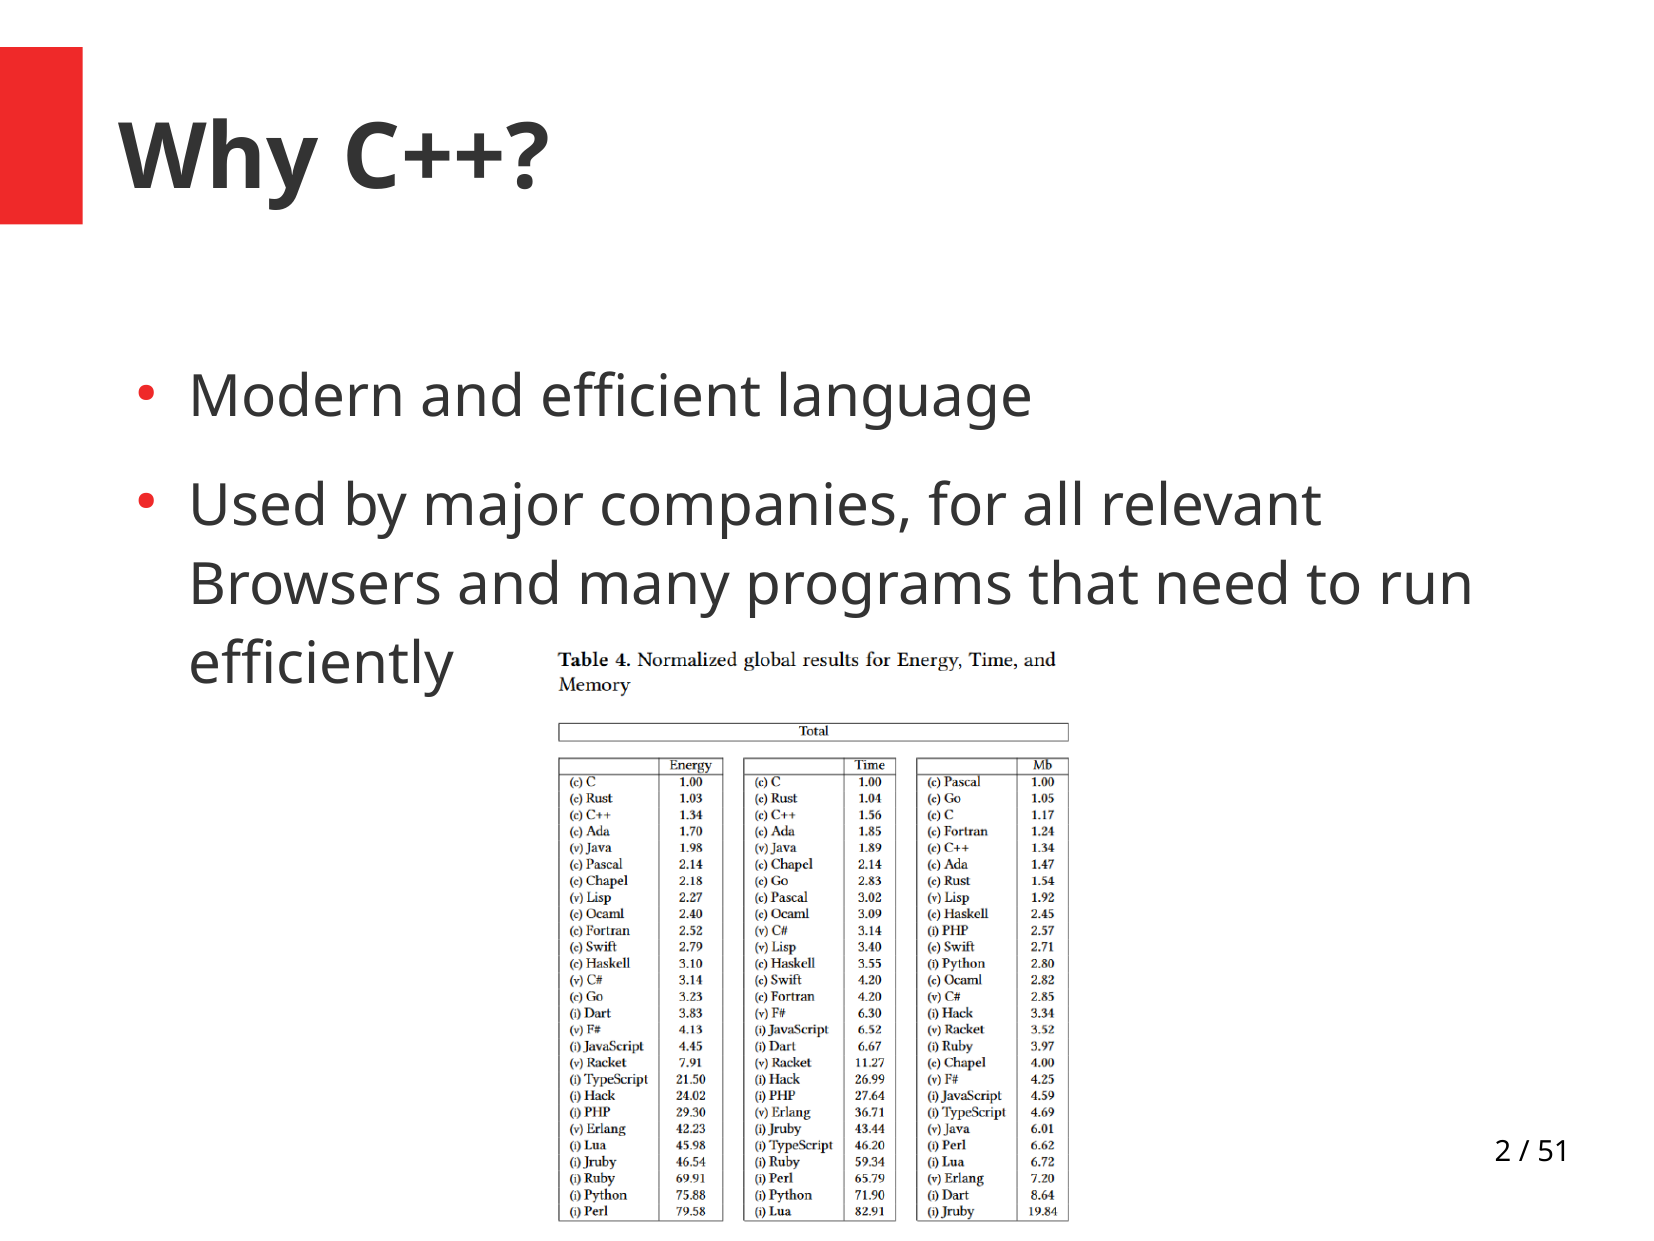

# Why C++?
Modern and efficient language
Used by major companies, for all relevant Browsers and many programs that need to run efficiently
2